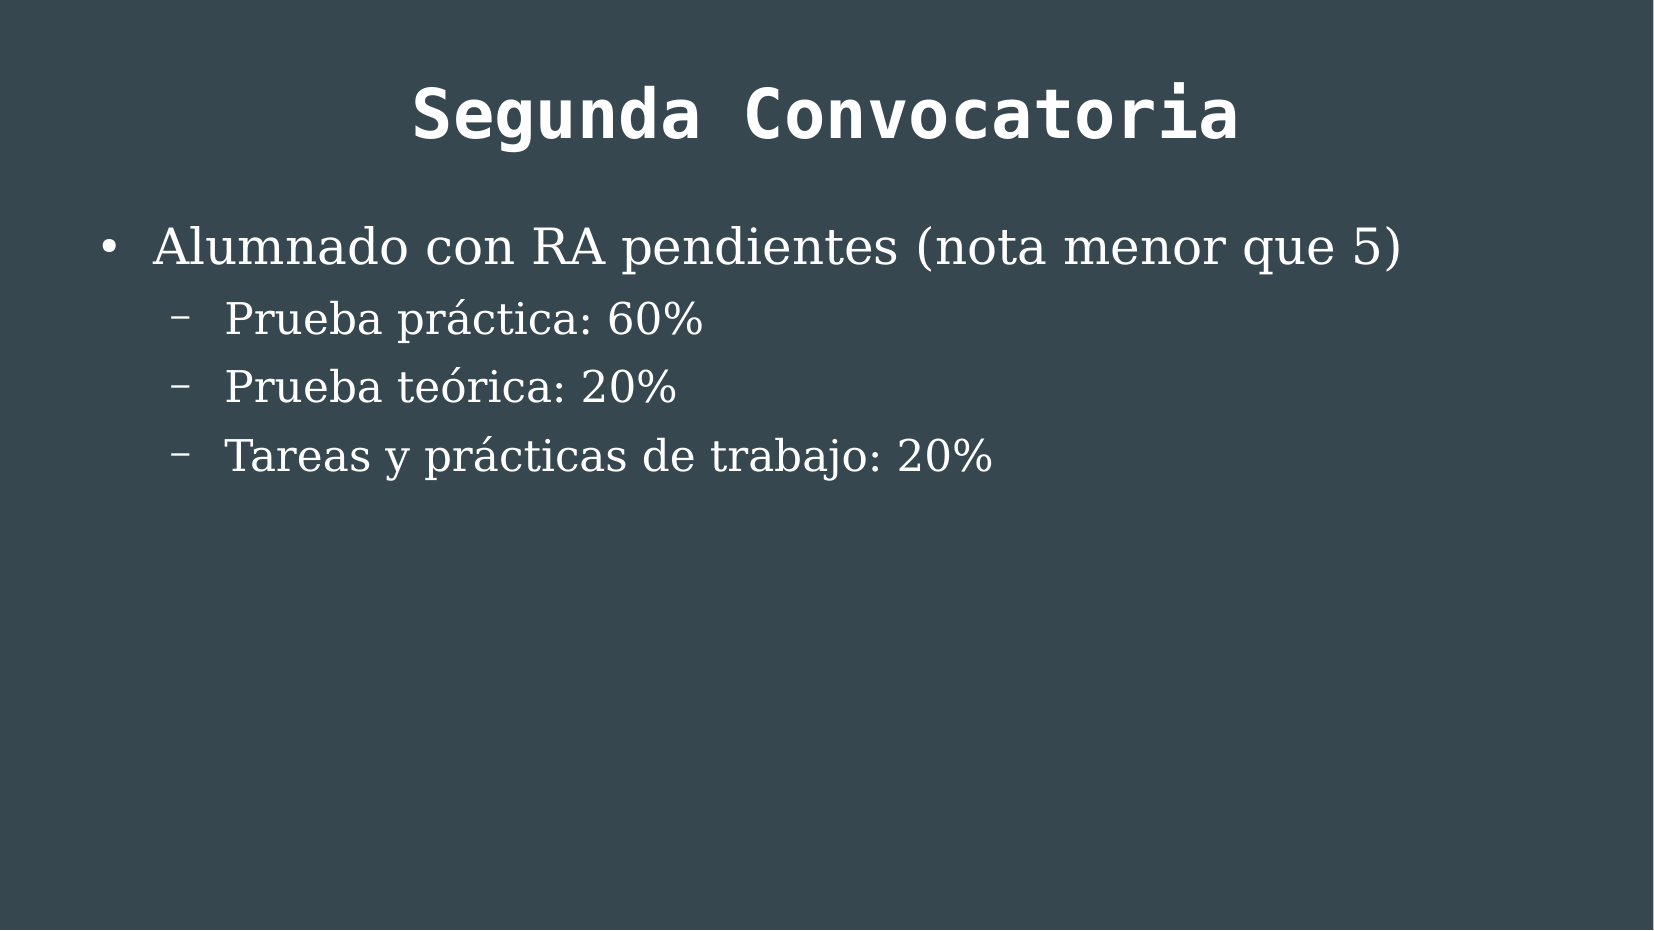

# Segunda Convocatoria
Alumnado con RA pendientes (nota menor que 5)
Prueba práctica: 60%
Prueba teórica: 20%
Tareas y prácticas de trabajo: 20%